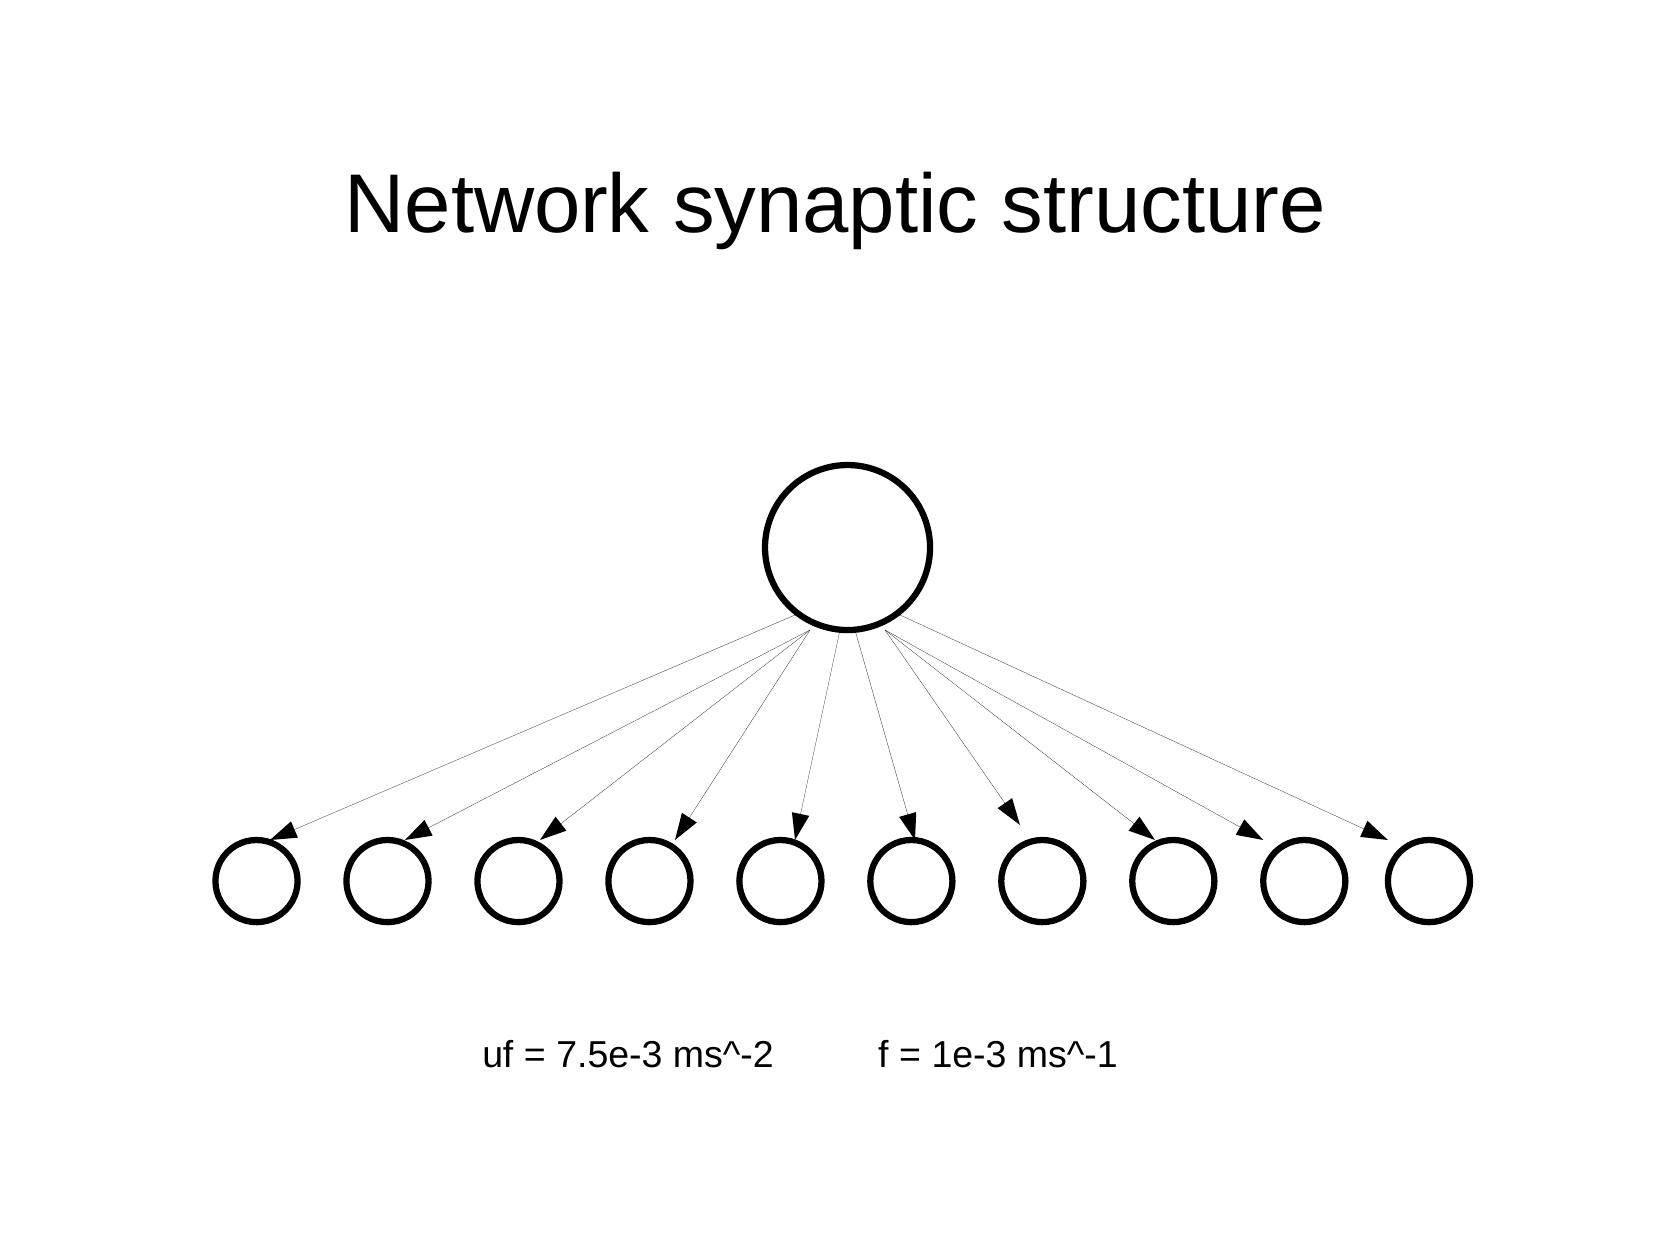

Network synaptic structure
uf = 7.5e-3 ms^-2 f = 1e-3 ms^-1